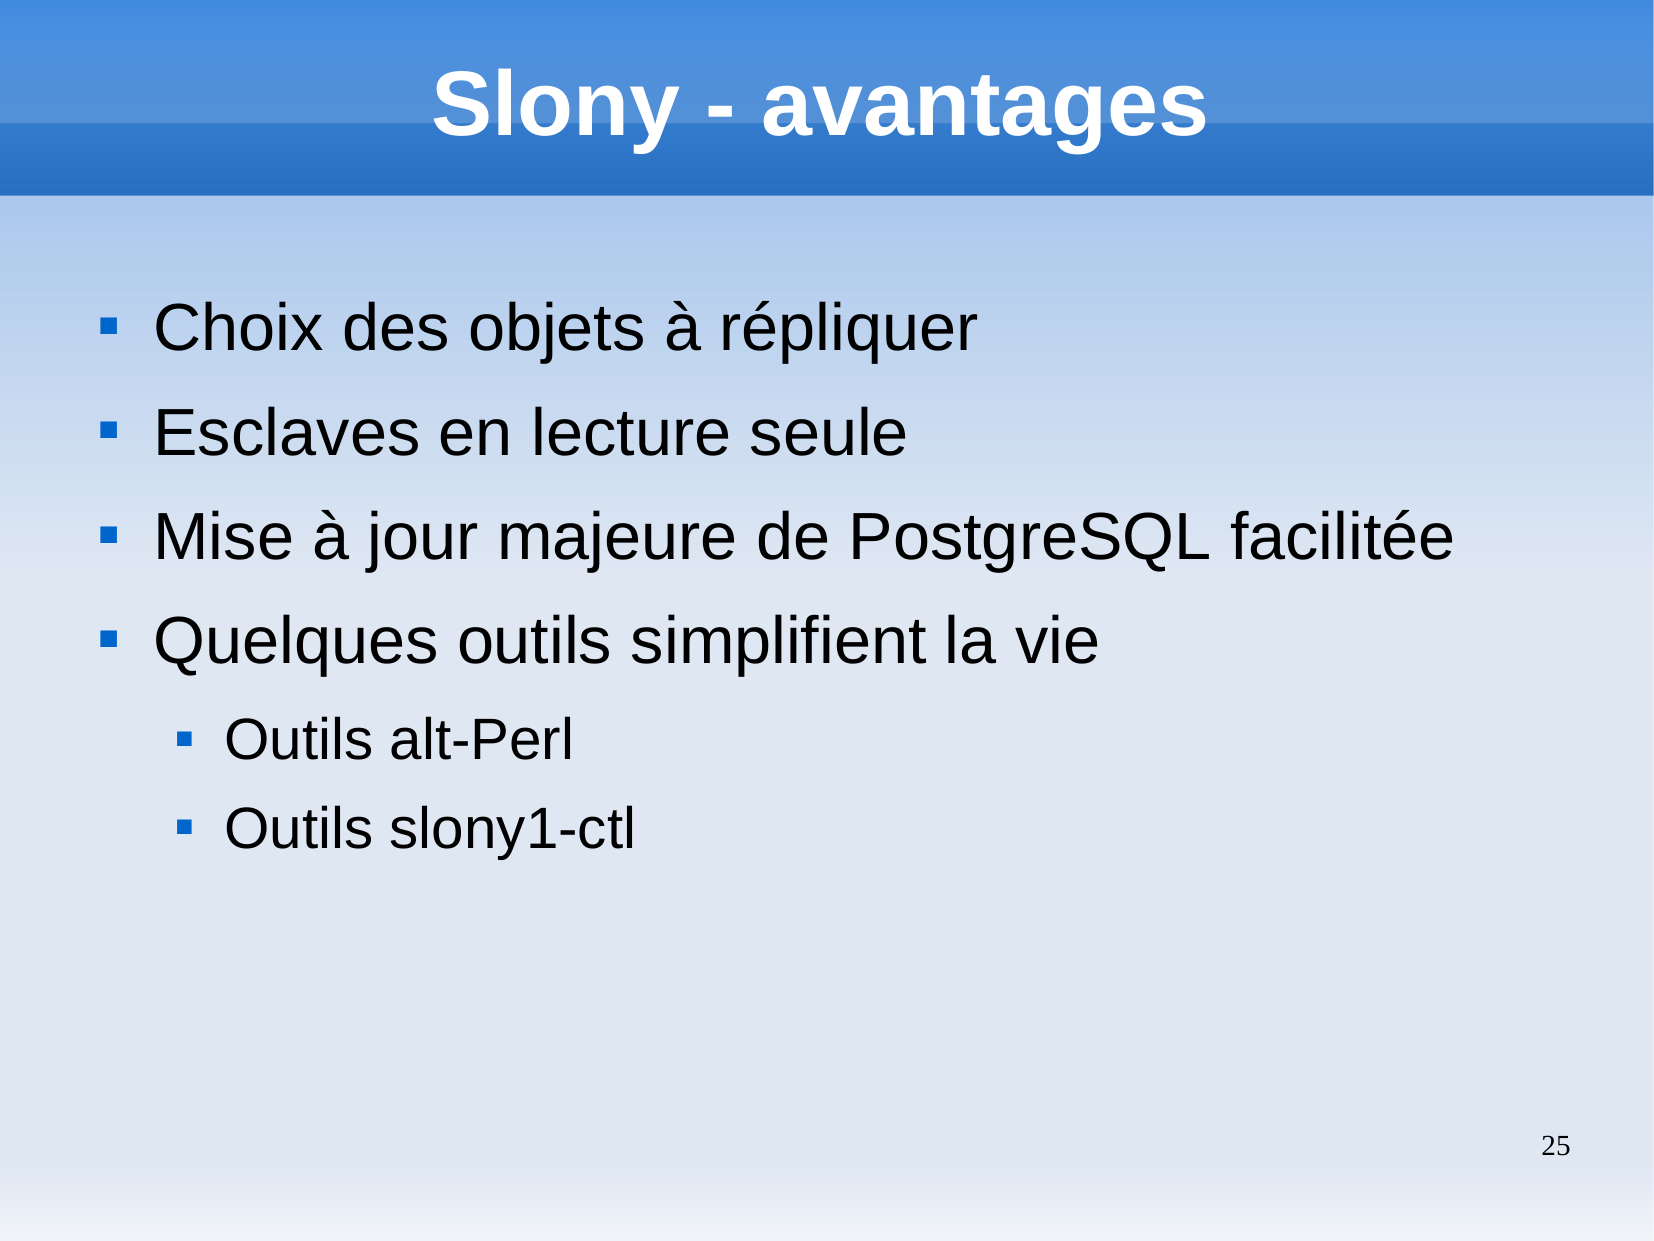

# Slony - avantages
Choix des objets à répliquer
Esclaves en lecture seule
Mise à jour majeure de PostgreSQL facilitée
Quelques outils simplifient la vie
Outils alt-Perl
Outils slony1-ctl
25